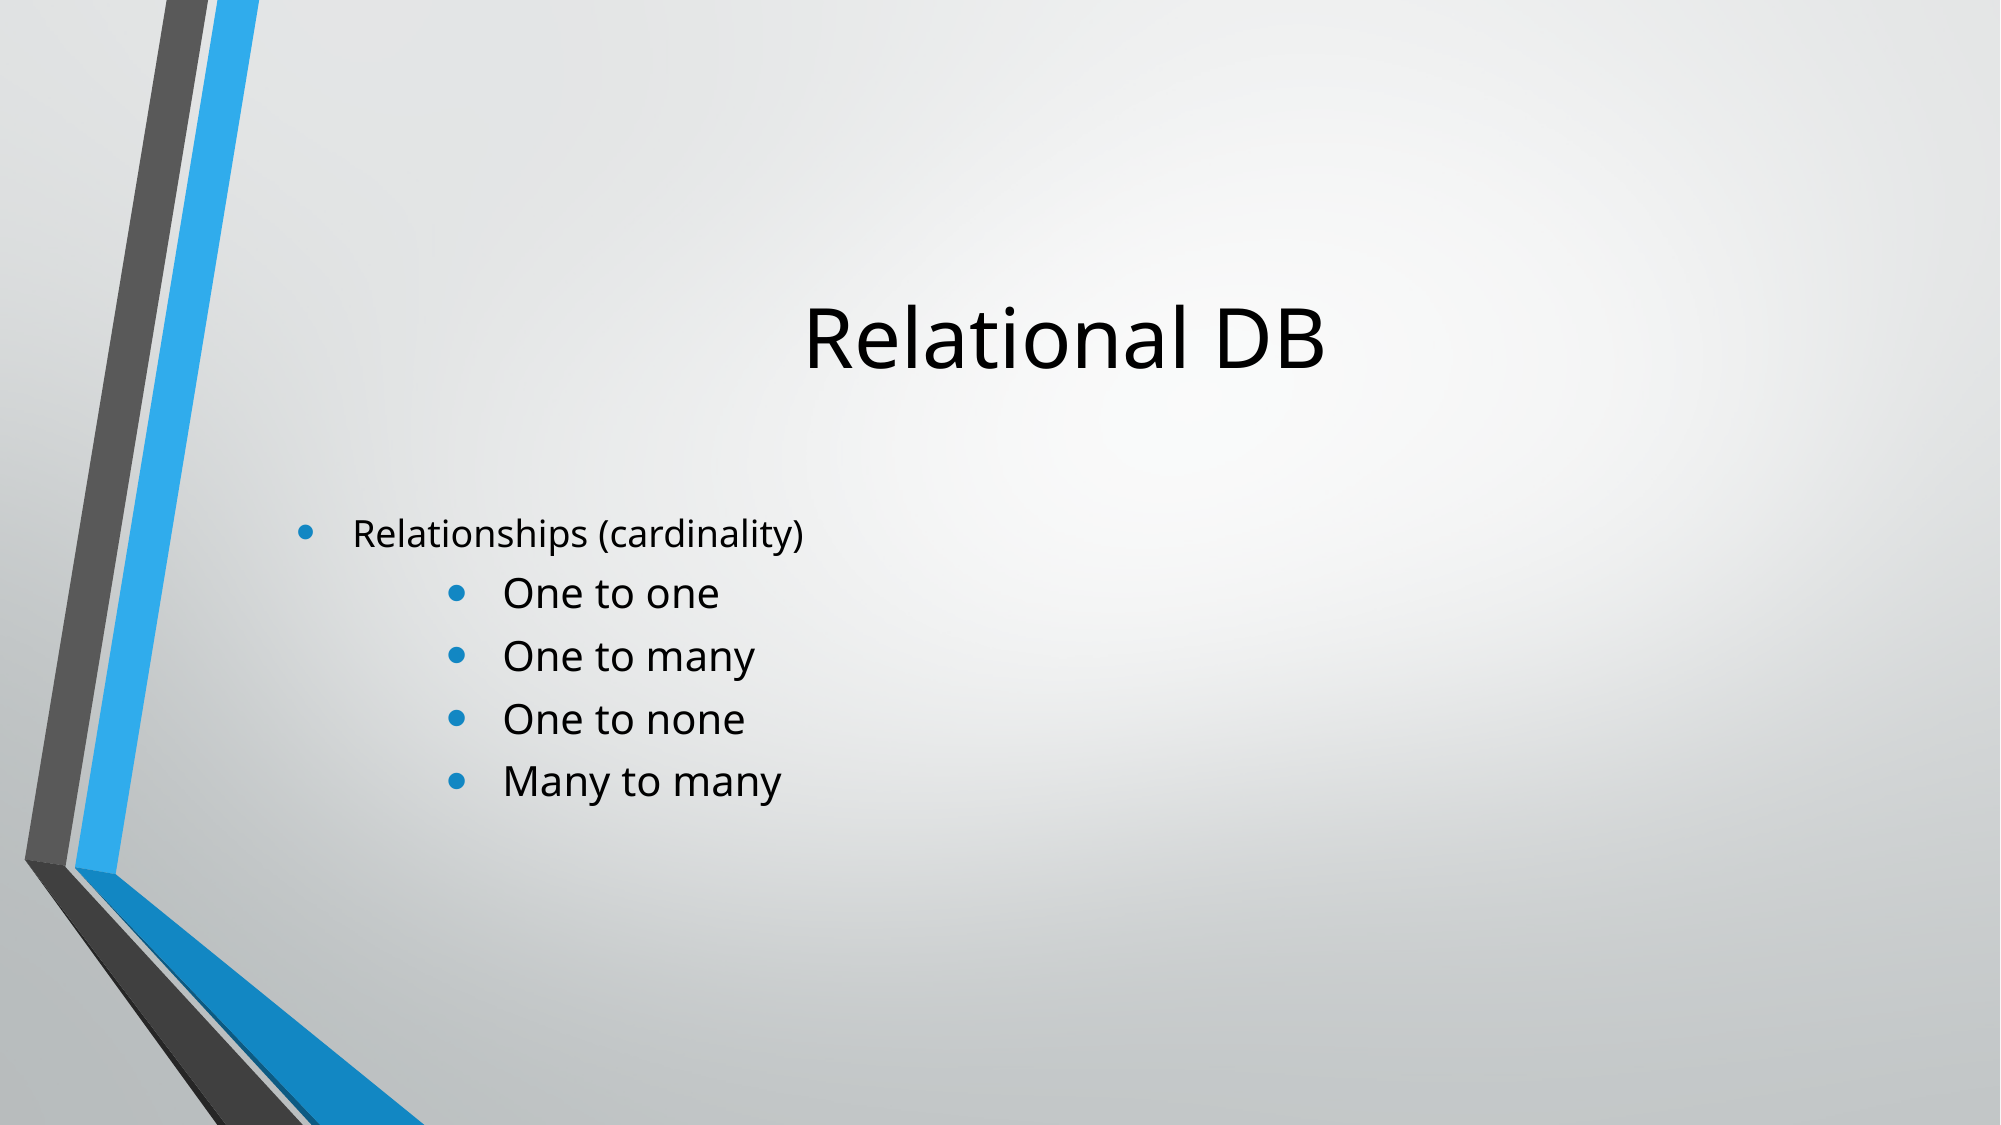

# Relational DB
Relationships (cardinality)
One to one
One to many
One to none
Many to many